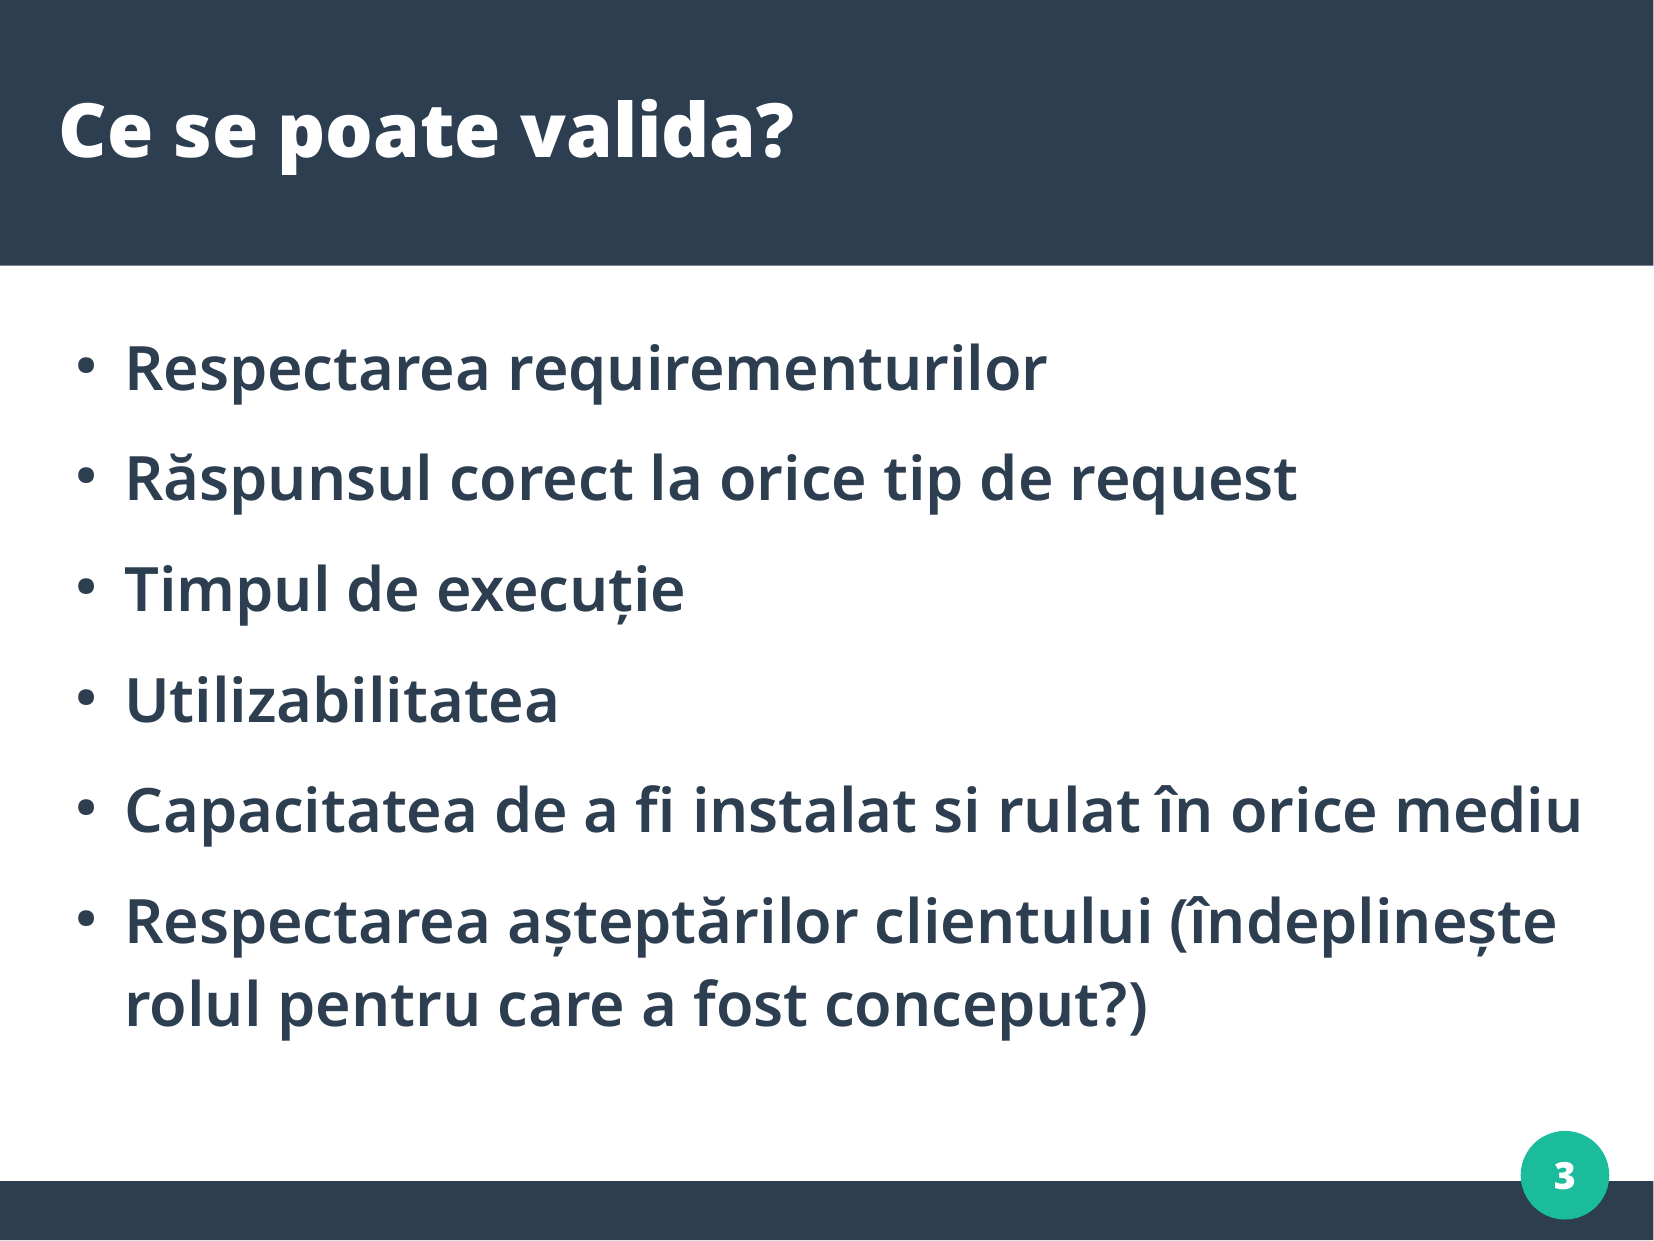

# Ce se poate valida?
Respectarea requirementurilor
Răspunsul corect la orice tip de request
Timpul de execuție
Utilizabilitatea
Capacitatea de a fi instalat si rulat în orice mediu
Respectarea așteptărilor clientului (îndeplinește rolul pentru care a fost conceput?)
3